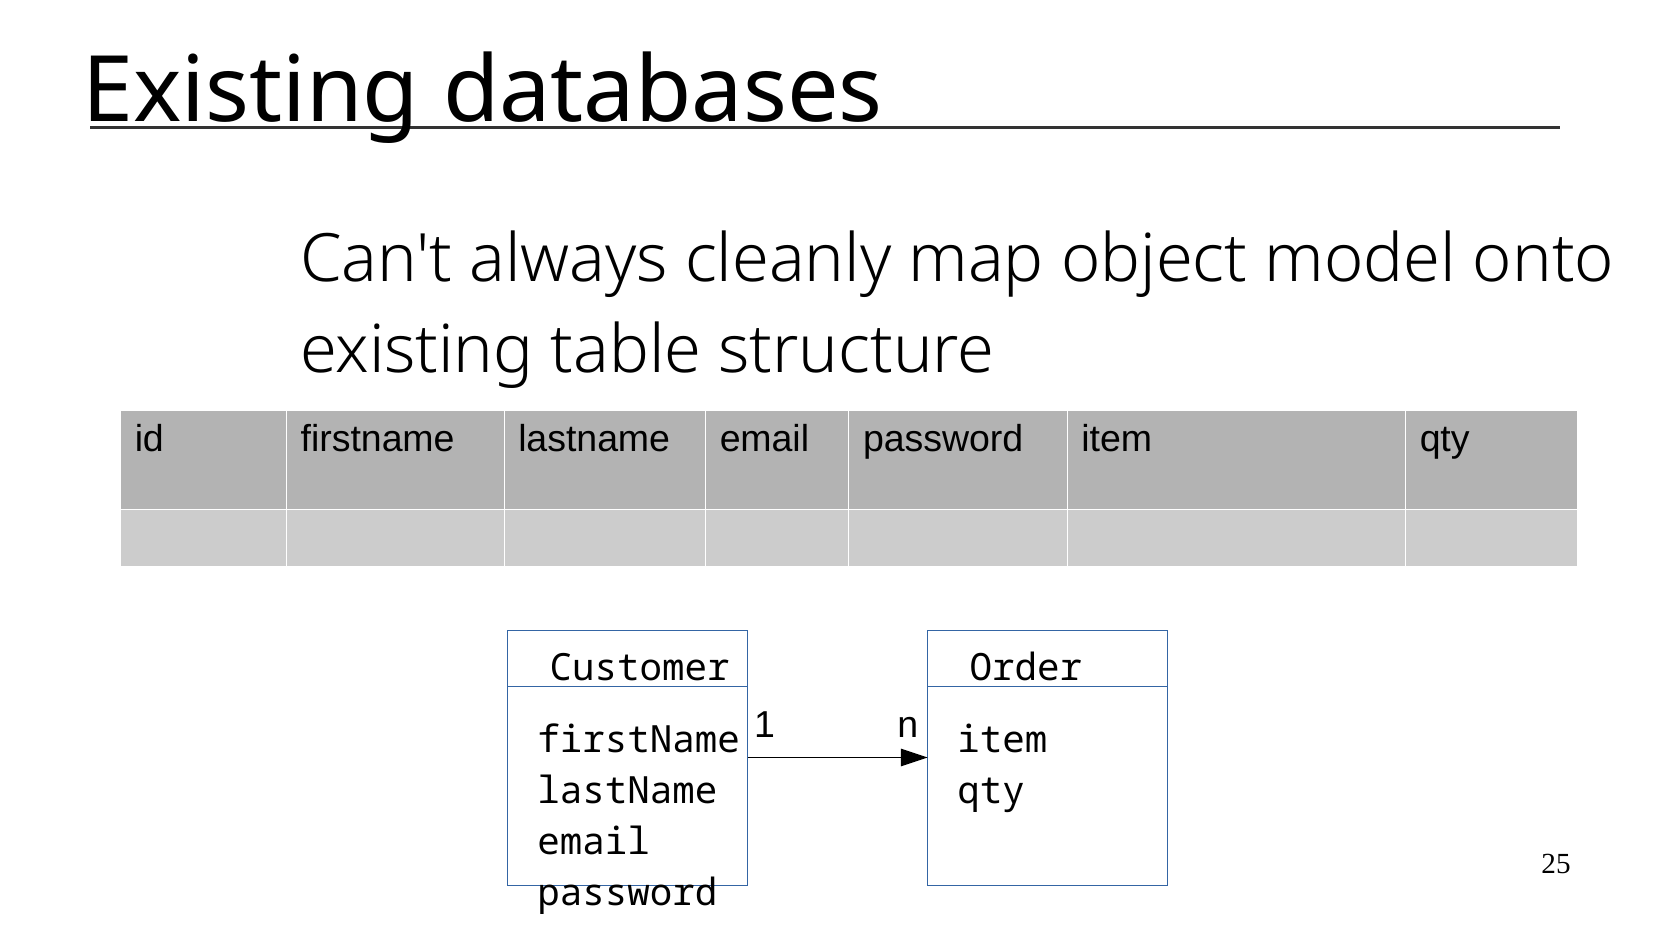

# Existing databases
Can't always cleanly map object model onto existing table structure
| id | firstname | lastname | email | password | item | qty |
| --- | --- | --- | --- | --- | --- | --- |
| | | | | | | |
Customer
Order
1
n
firstName
lastName
email
password
item
qty
25